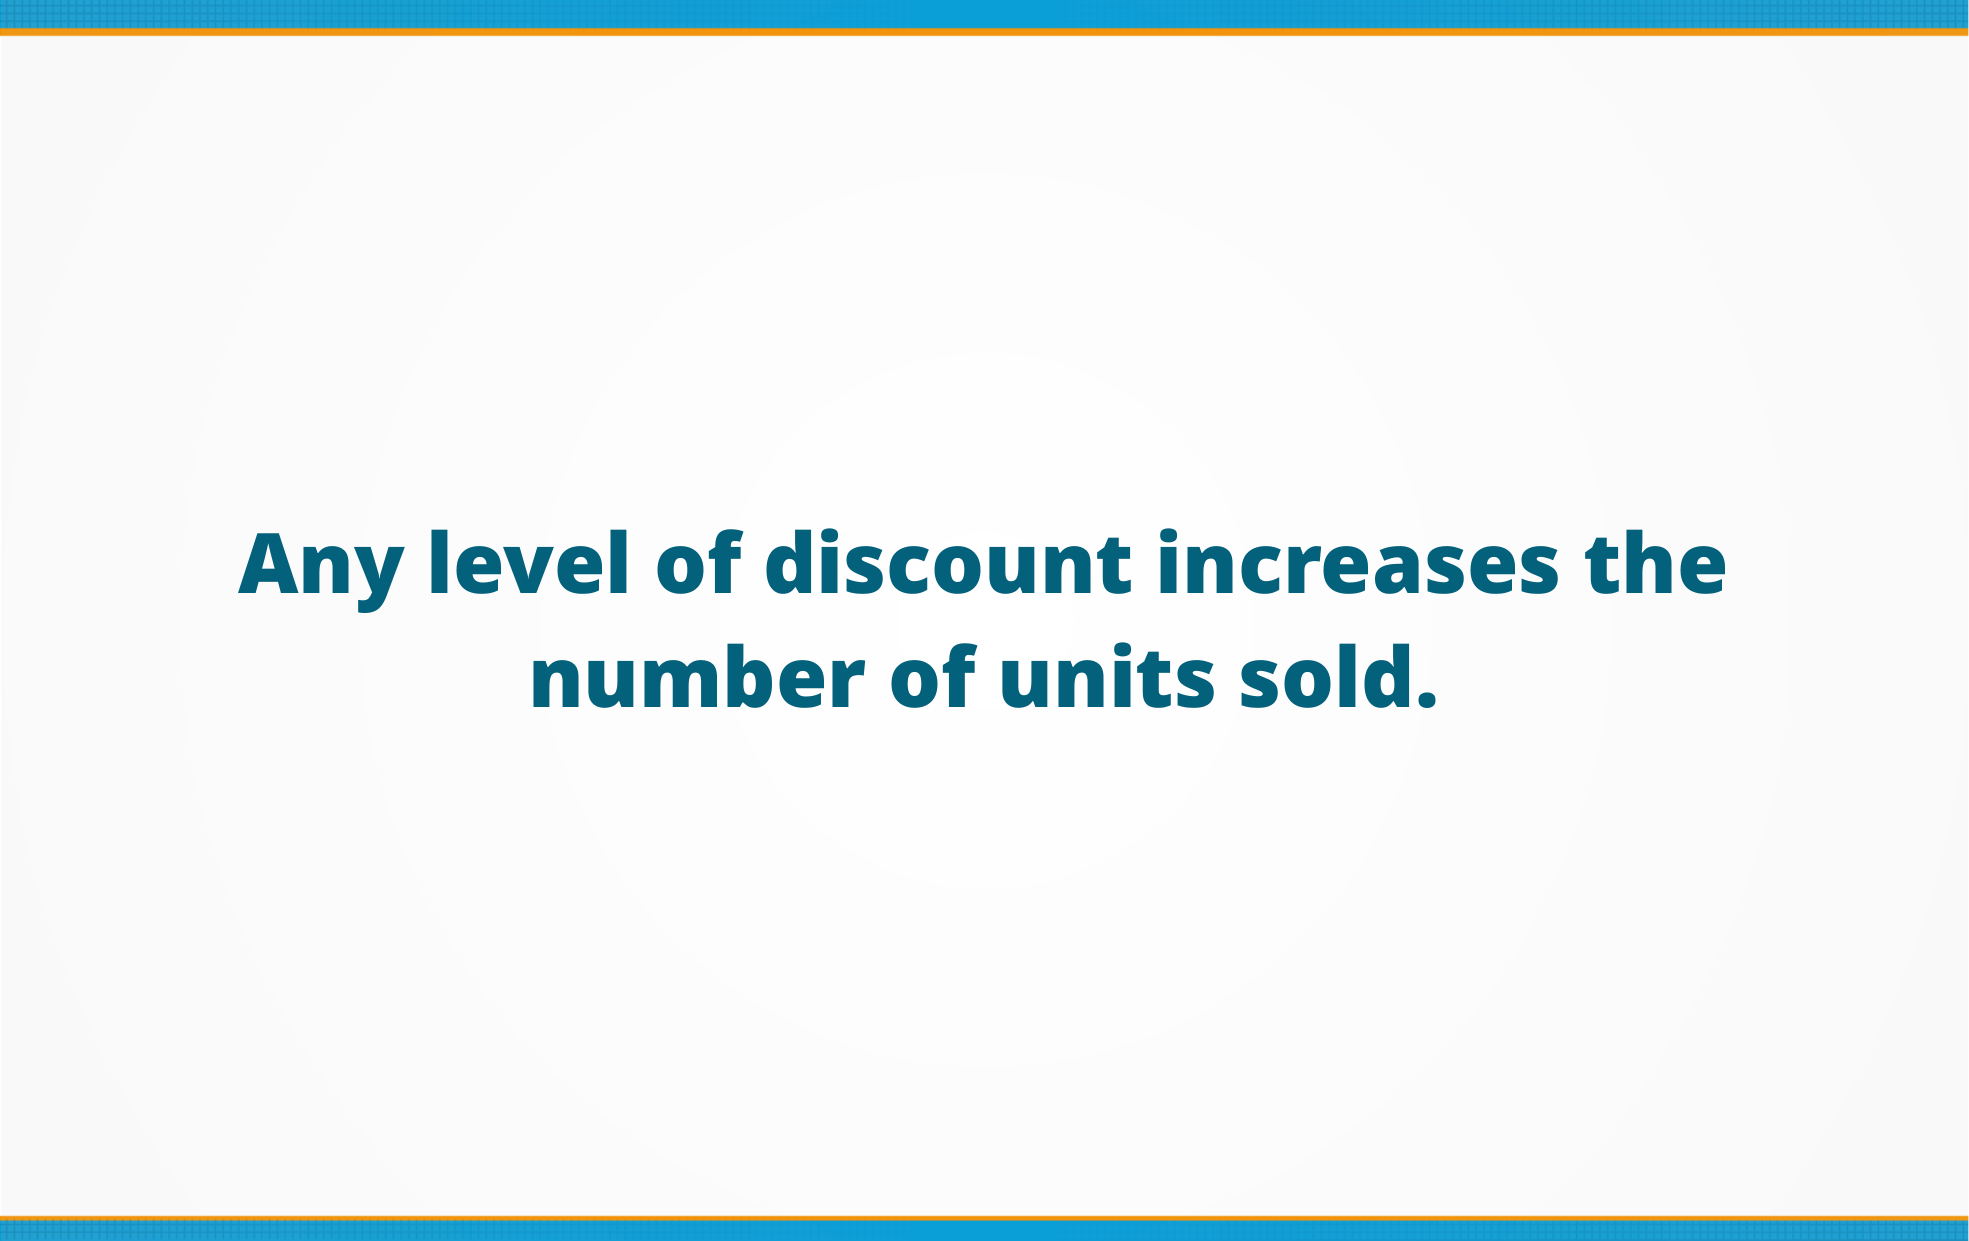

# Any level of discount increases the number of units sold.